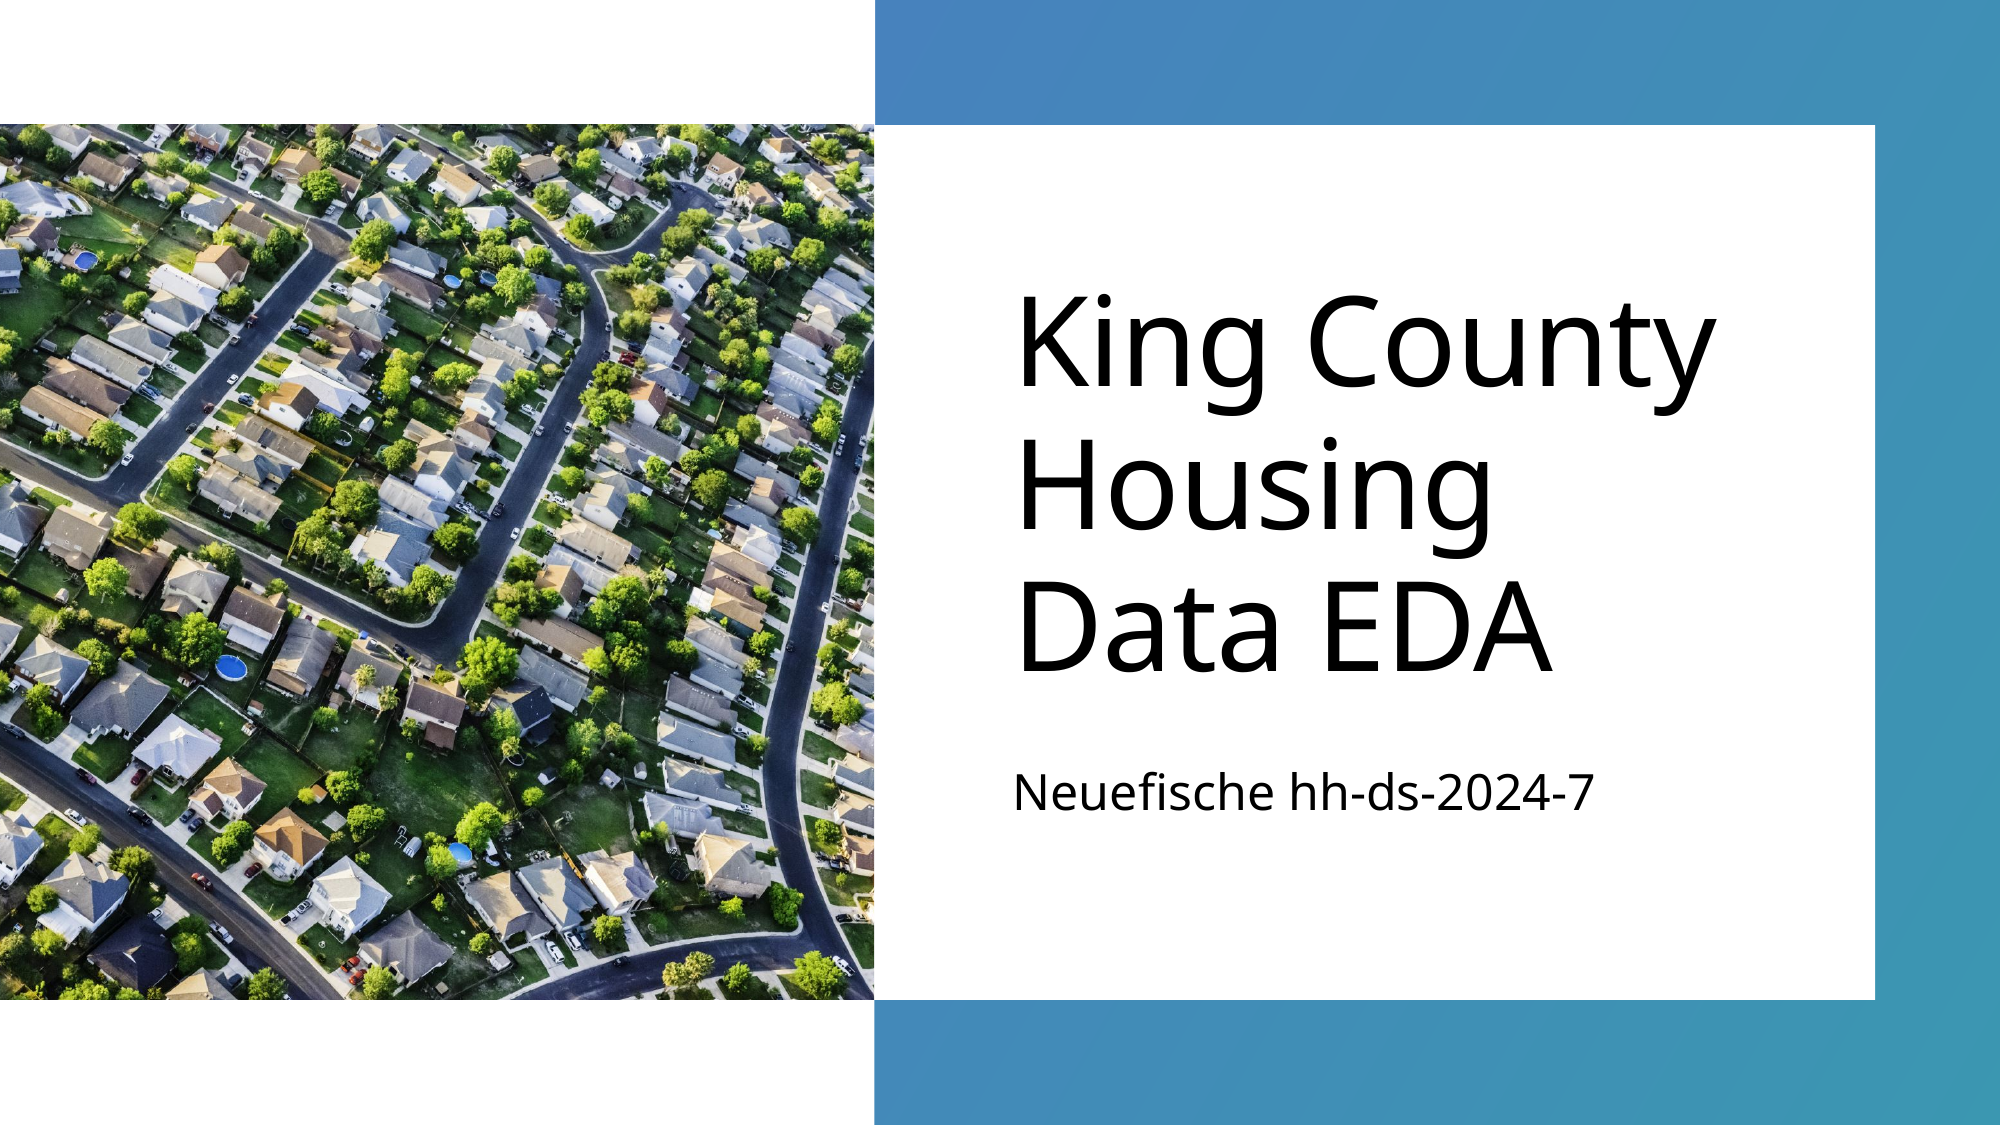

# King County Housing Data EDA
Neuefische hh-ds-2024-7